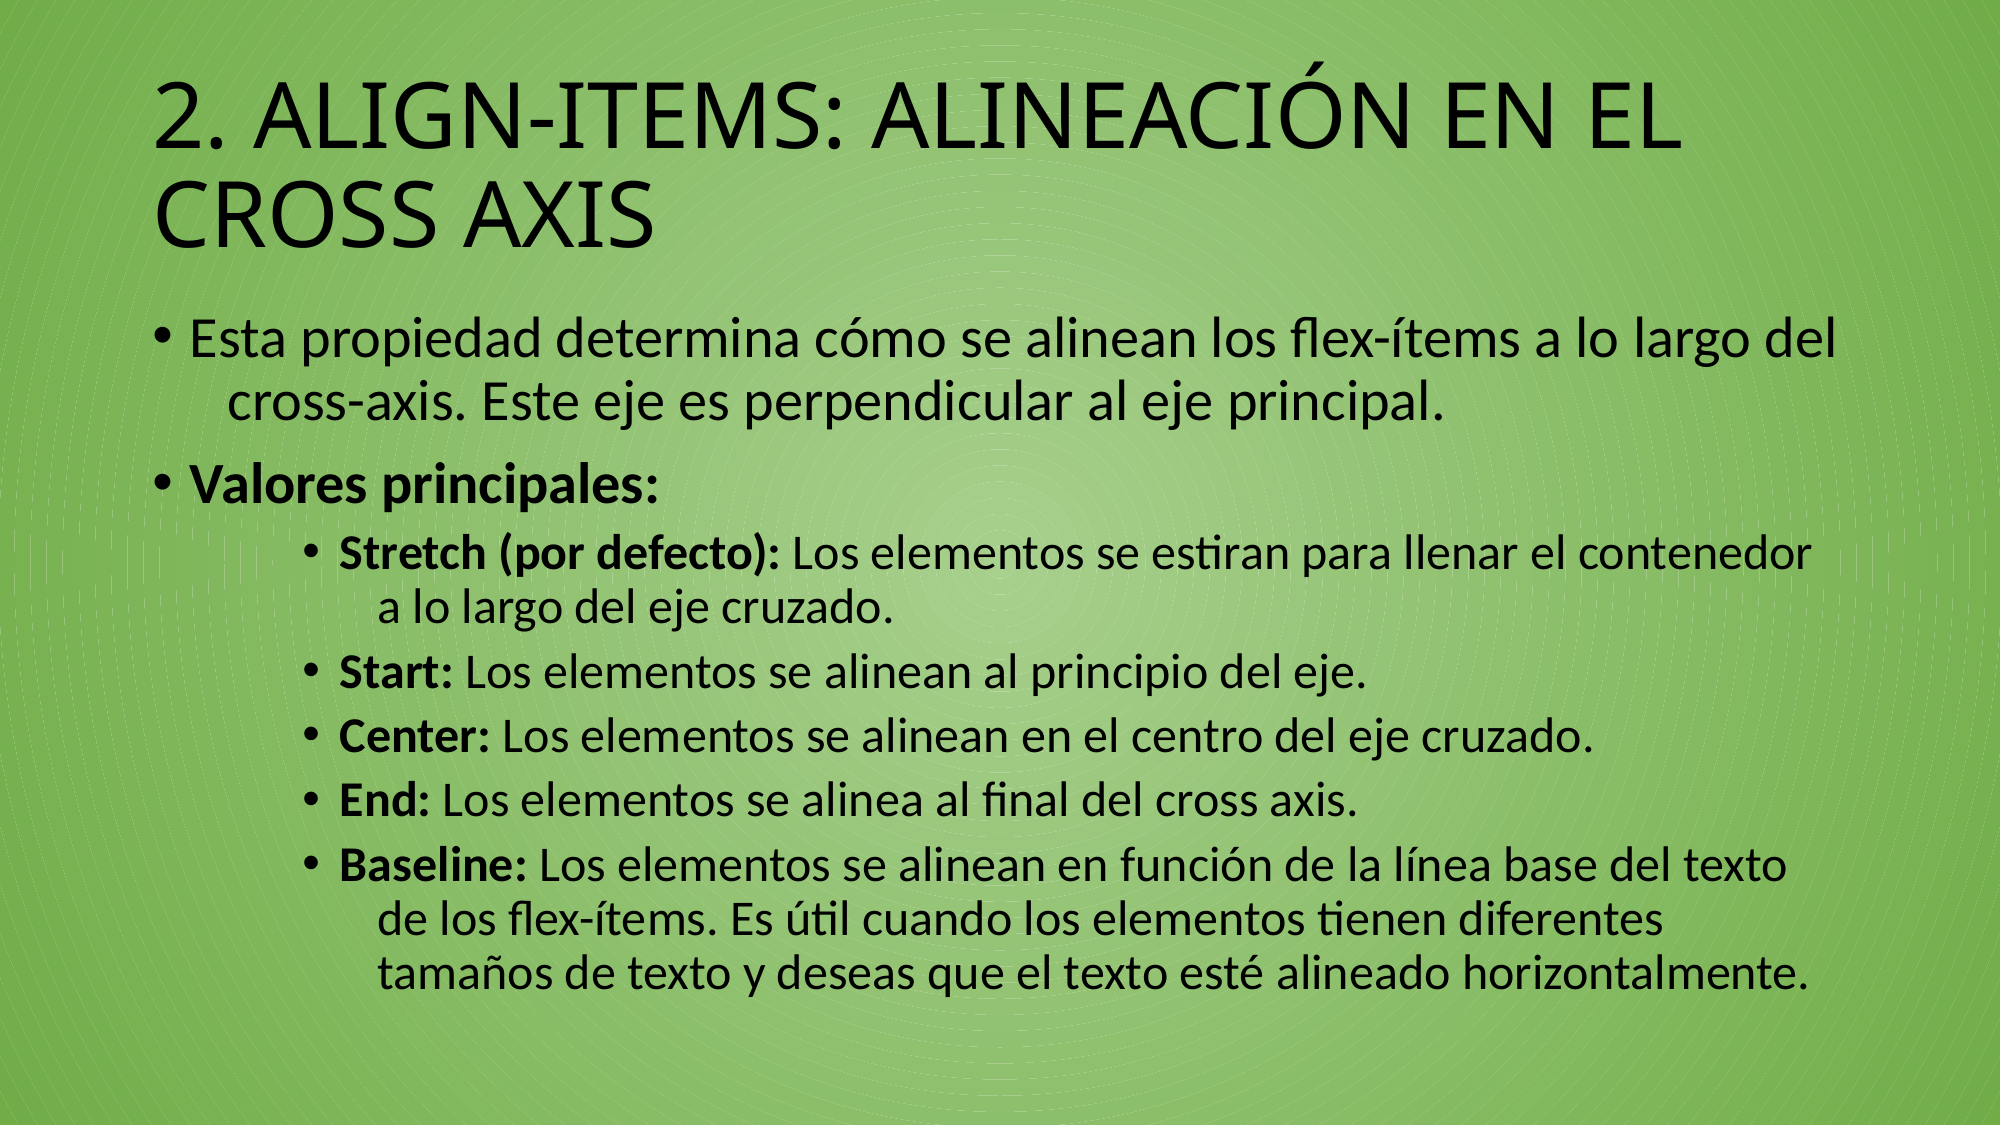

# 2. ALIGN-ITEMS: ALINEACIÓN EN EL CROSS AXIS
Esta propiedad determina cómo se alinean los flex-ítems a lo largo del cross-axis. Este eje es perpendicular al eje principal.
Valores principales:
Stretch (por defecto): Los elementos se estiran para llenar el contenedor a lo largo del eje cruzado.
Start: Los elementos se alinean al principio del eje.
Center: Los elementos se alinean en el centro del eje cruzado.
End: Los elementos se alinea al final del cross axis.
Baseline: Los elementos se alinean en función de la línea base del texto de los flex-ítems. Es útil cuando los elementos tienen diferentes tamaños de texto y deseas que el texto esté alineado horizontalmente.